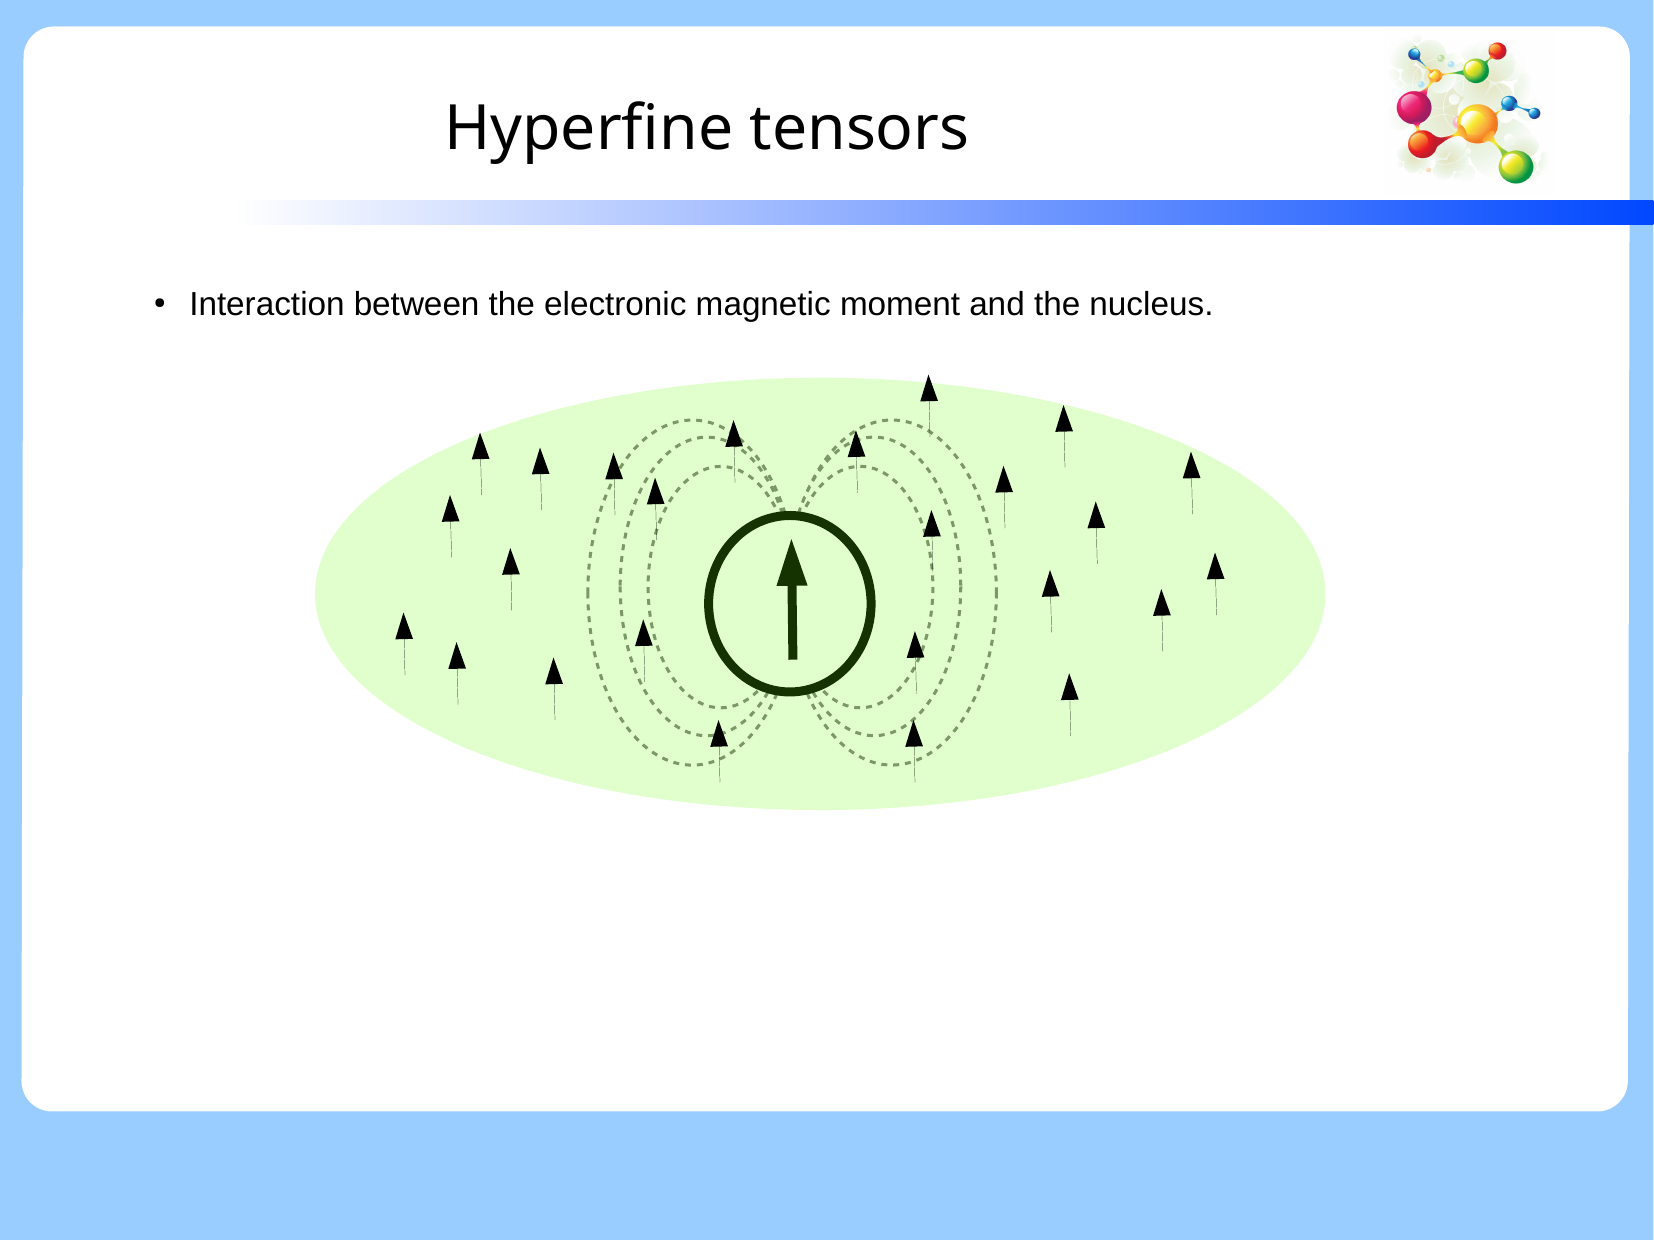

# Hyperfine tensors
Interaction between the electronic magnetic moment and the nucleus.